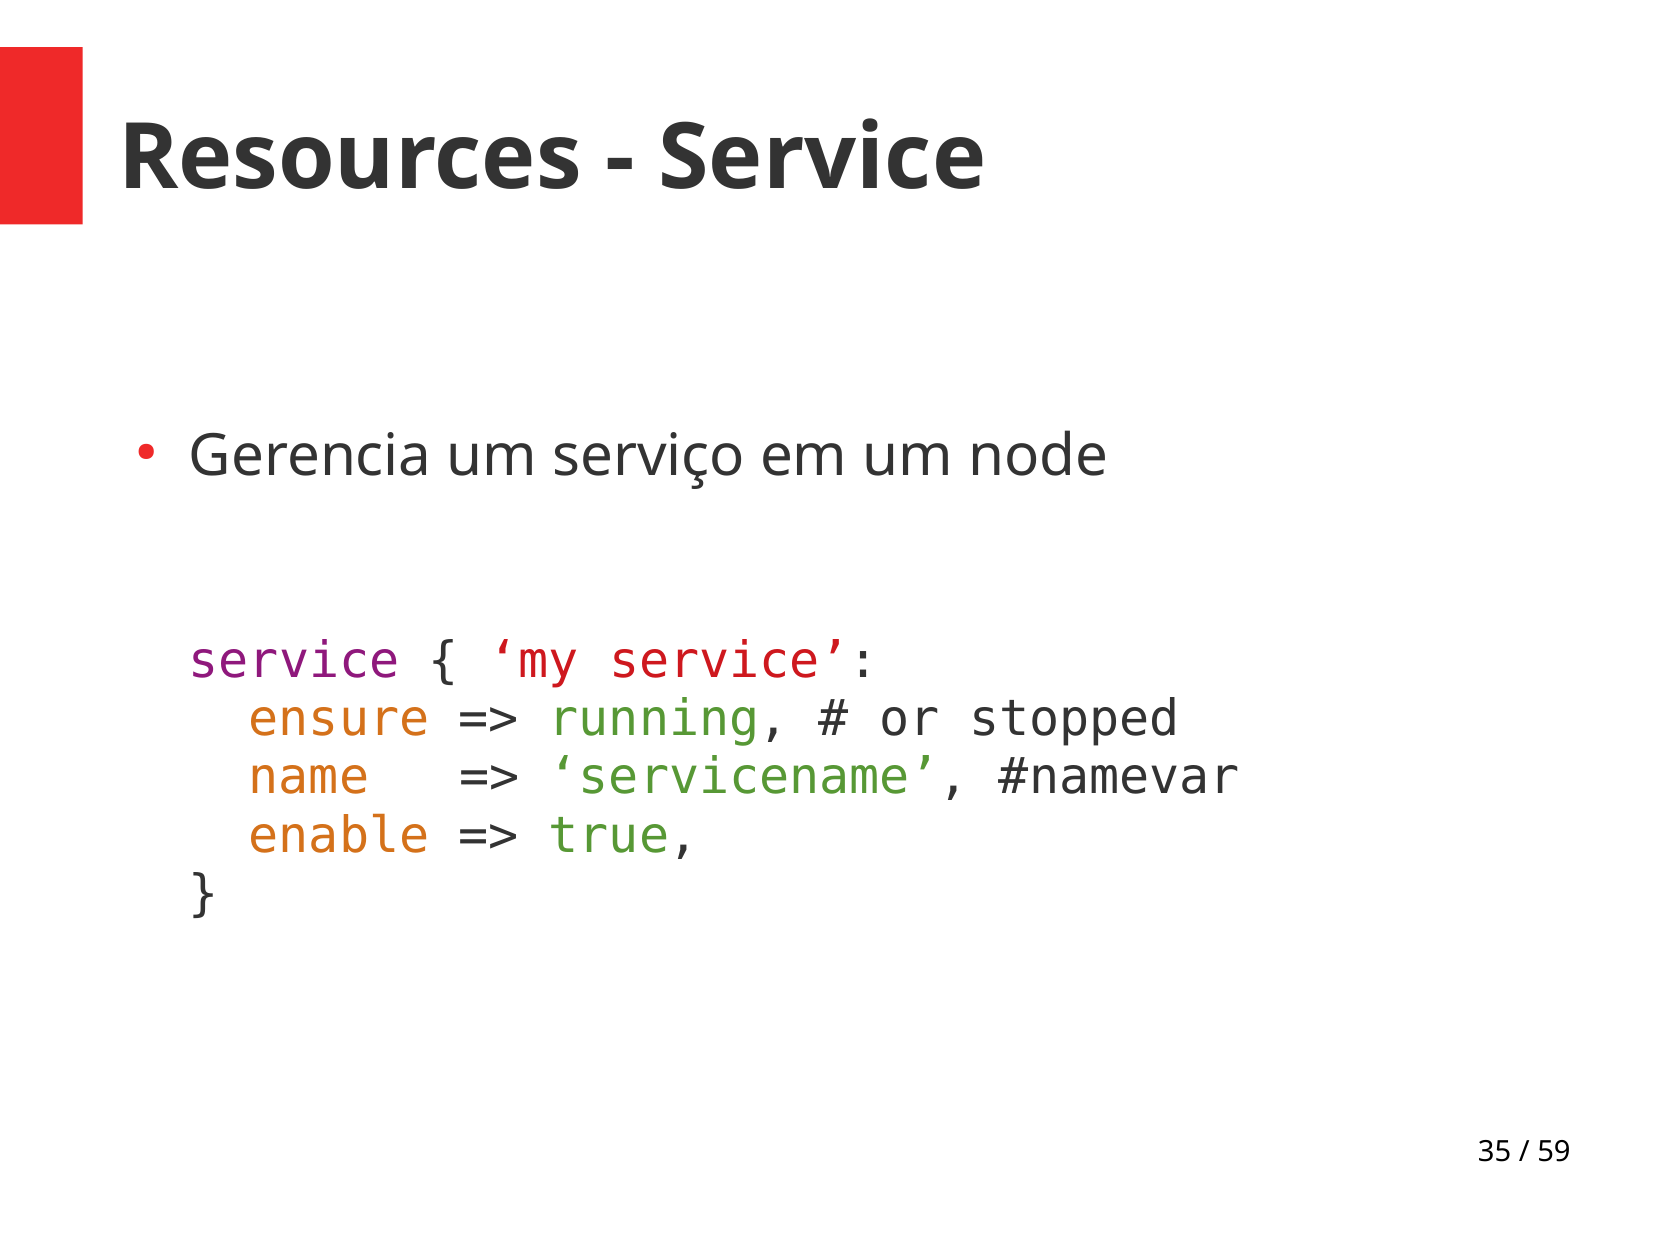

# Resources - Service
Gerencia um serviço em um node
service { ‘my service’:
 ensure => running, # or stopped
 name => ‘servicename’, #namevar
 enable => true,
}
35